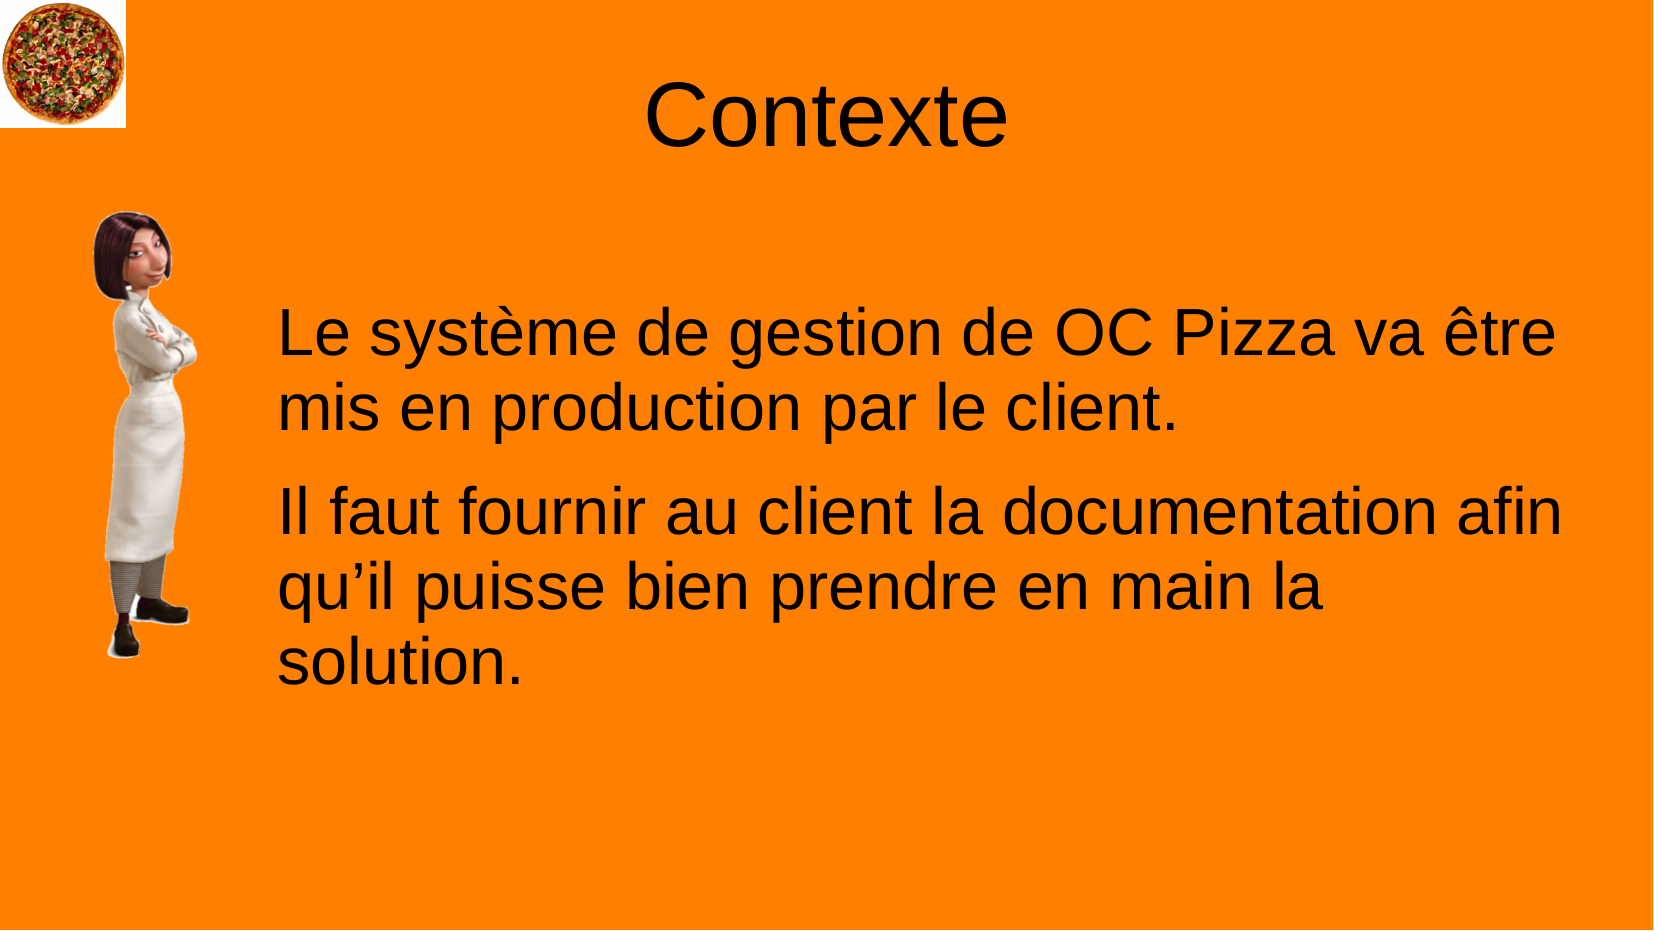

# Contexte
Le système de gestion de OC Pizza va être mis en production par le client.
Il faut fournir au client la documentation afin qu’il puisse bien prendre en main la solution.